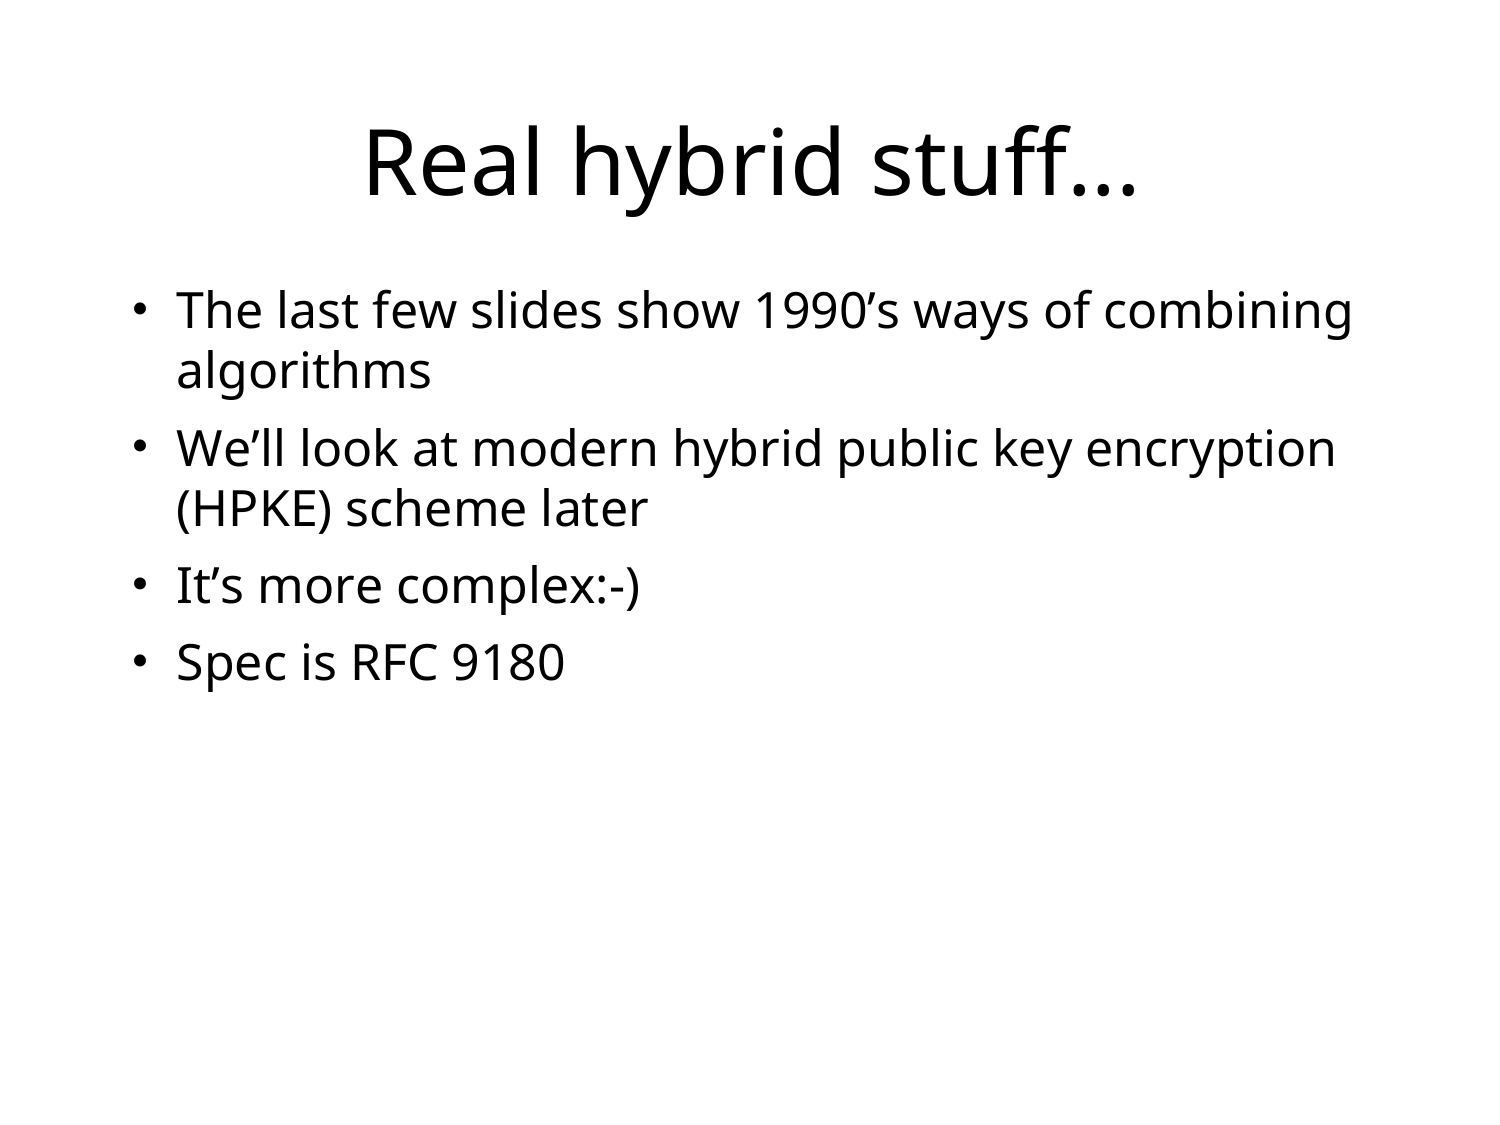

# Real hybrid stuff...
The last few slides show 1990’s ways of combining algorithms
We’ll look at modern hybrid public key encryption (HPKE) scheme later
It’s more complex:-)
Spec is RFC 9180